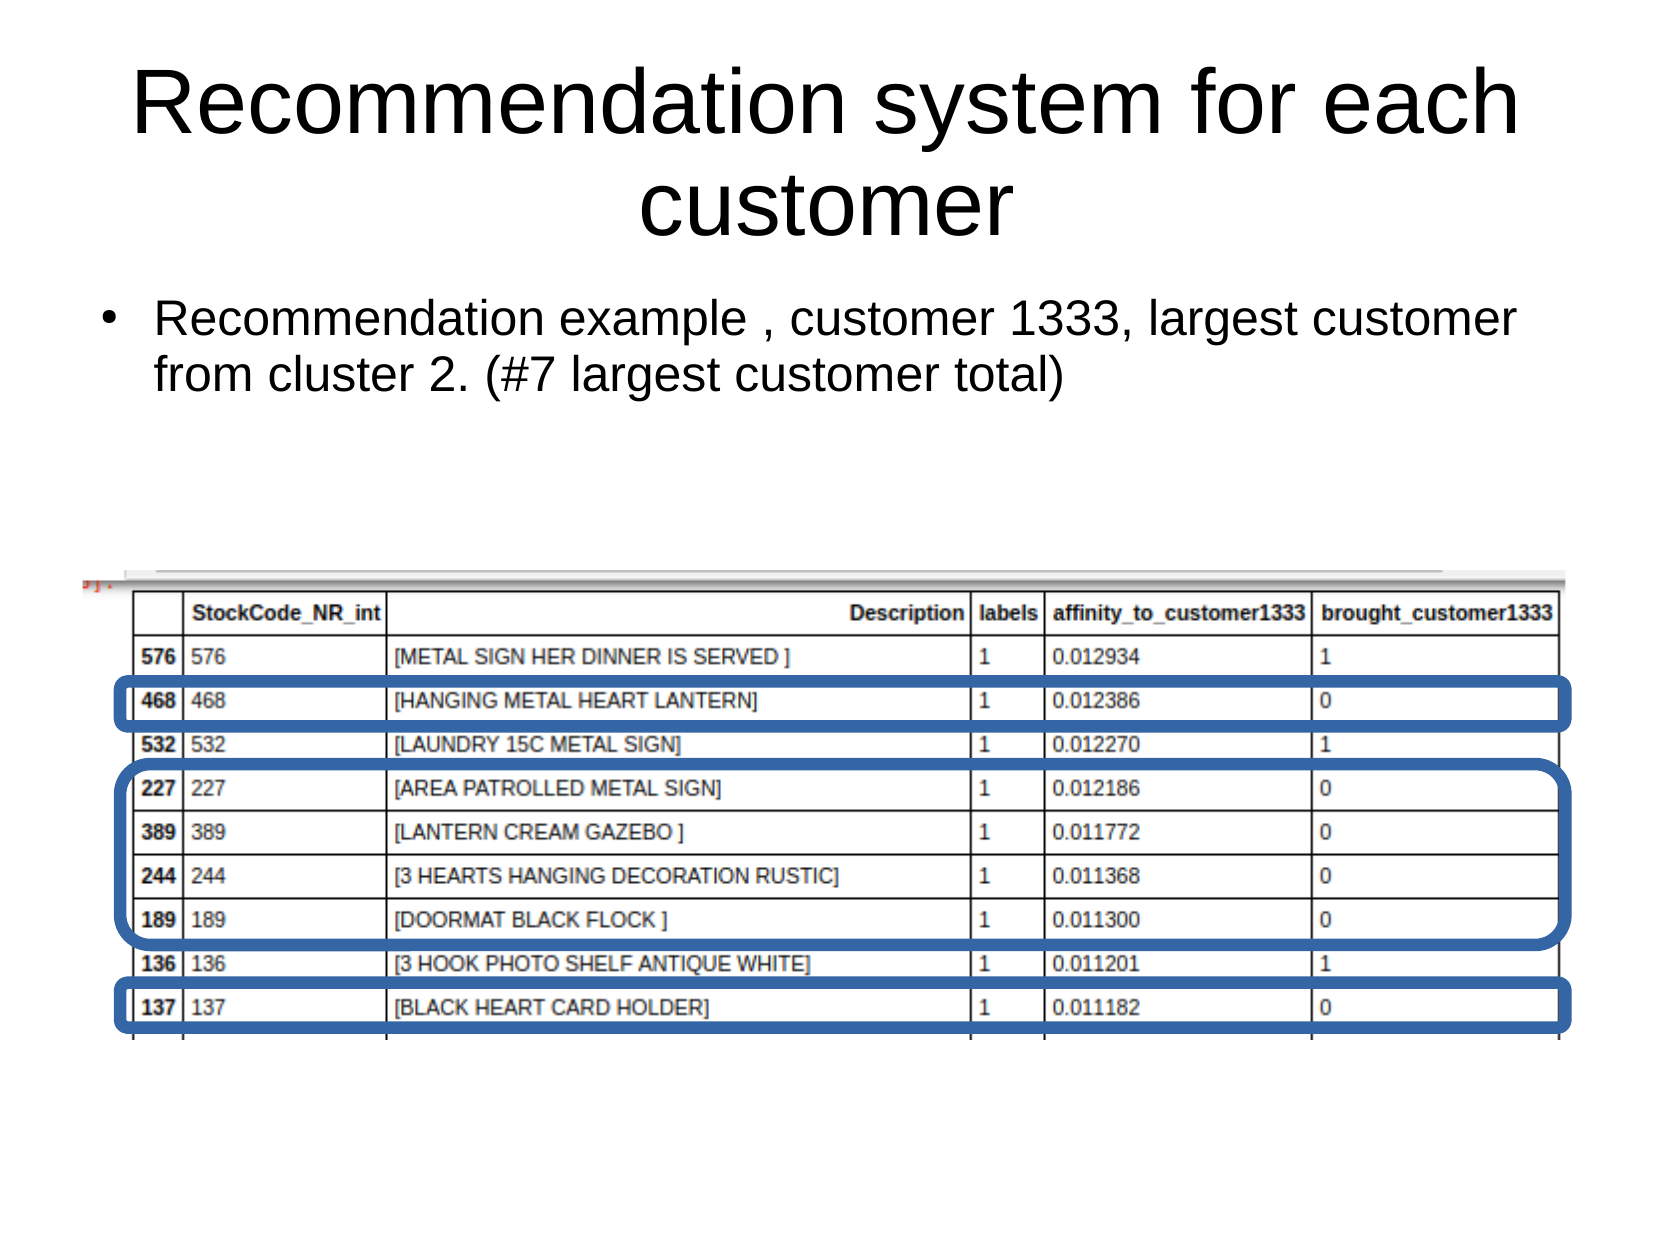

# Recommendation system for each customer
Recommendation example , customer 1333, largest customer from cluster 2. (#7 largest customer total)